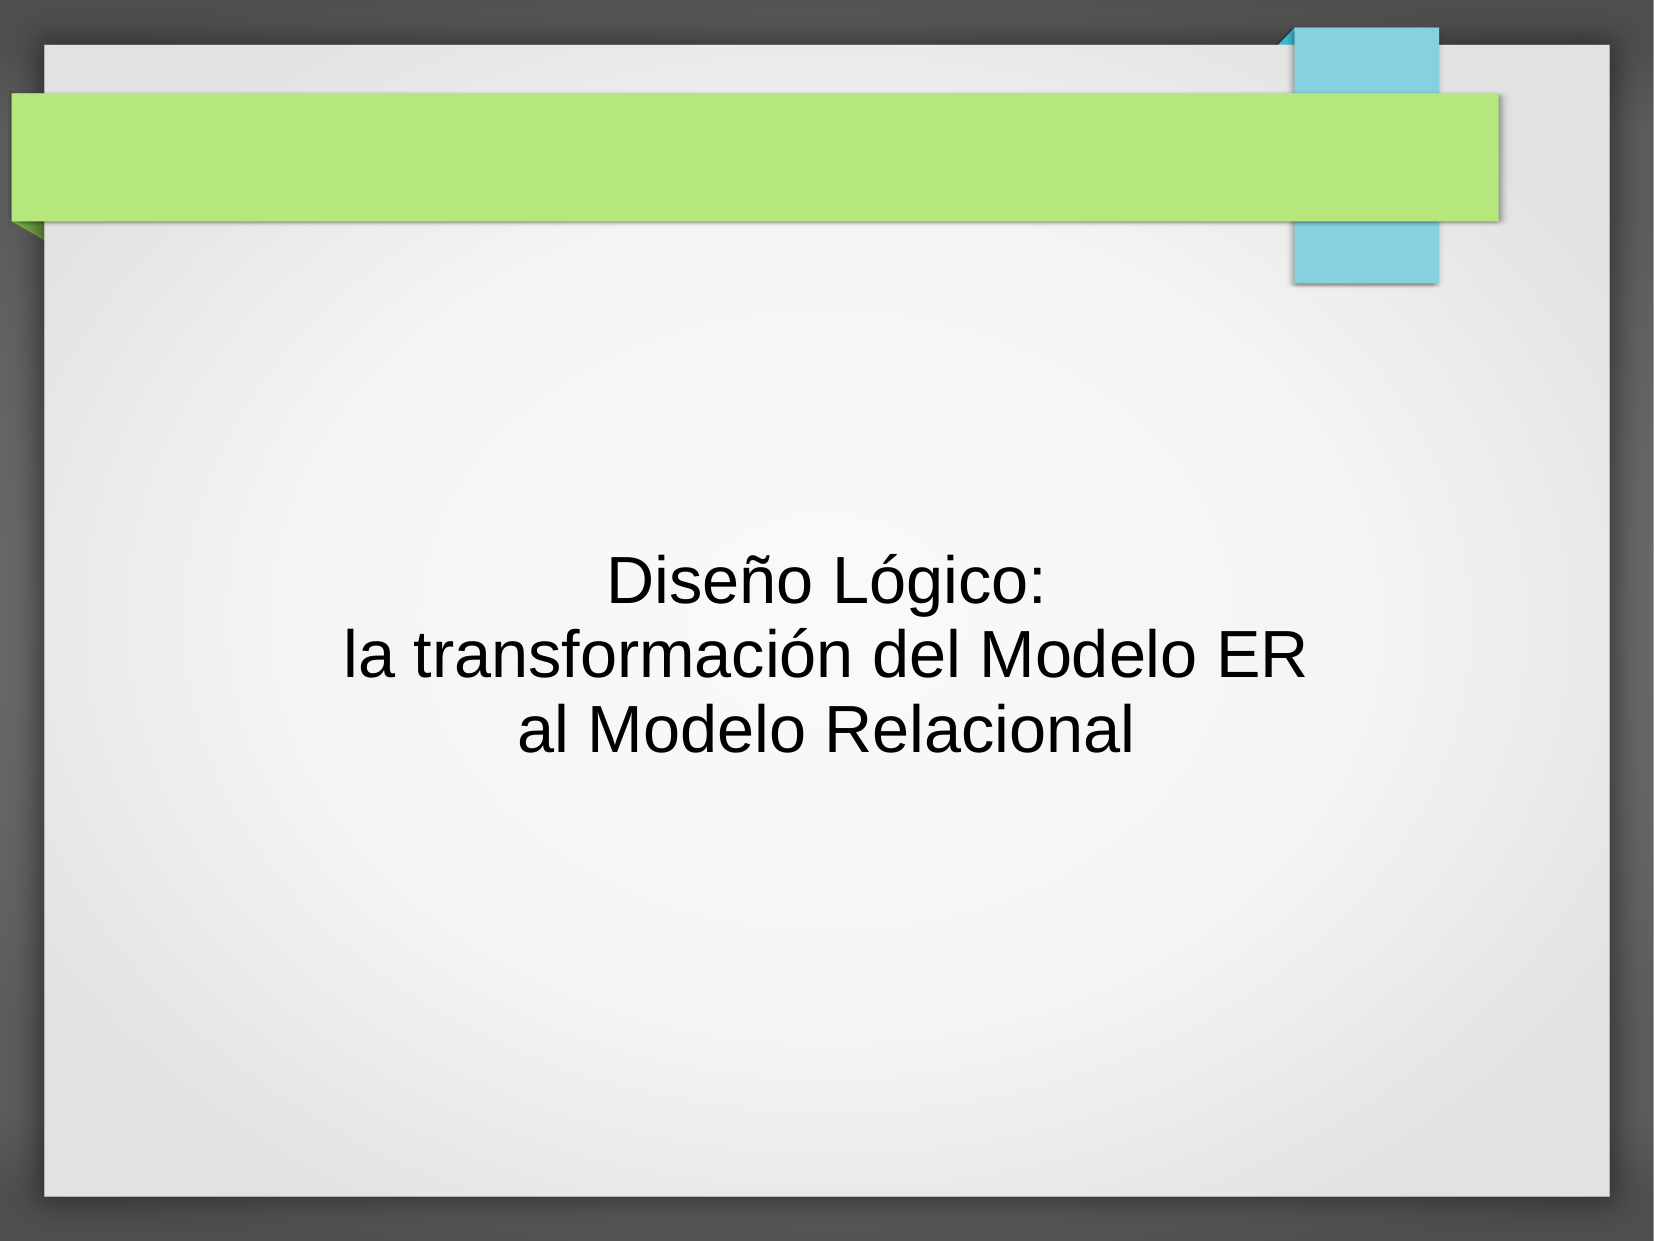

#
Diseño Lógico:
la transformación del Modelo ER
al Modelo Relacional